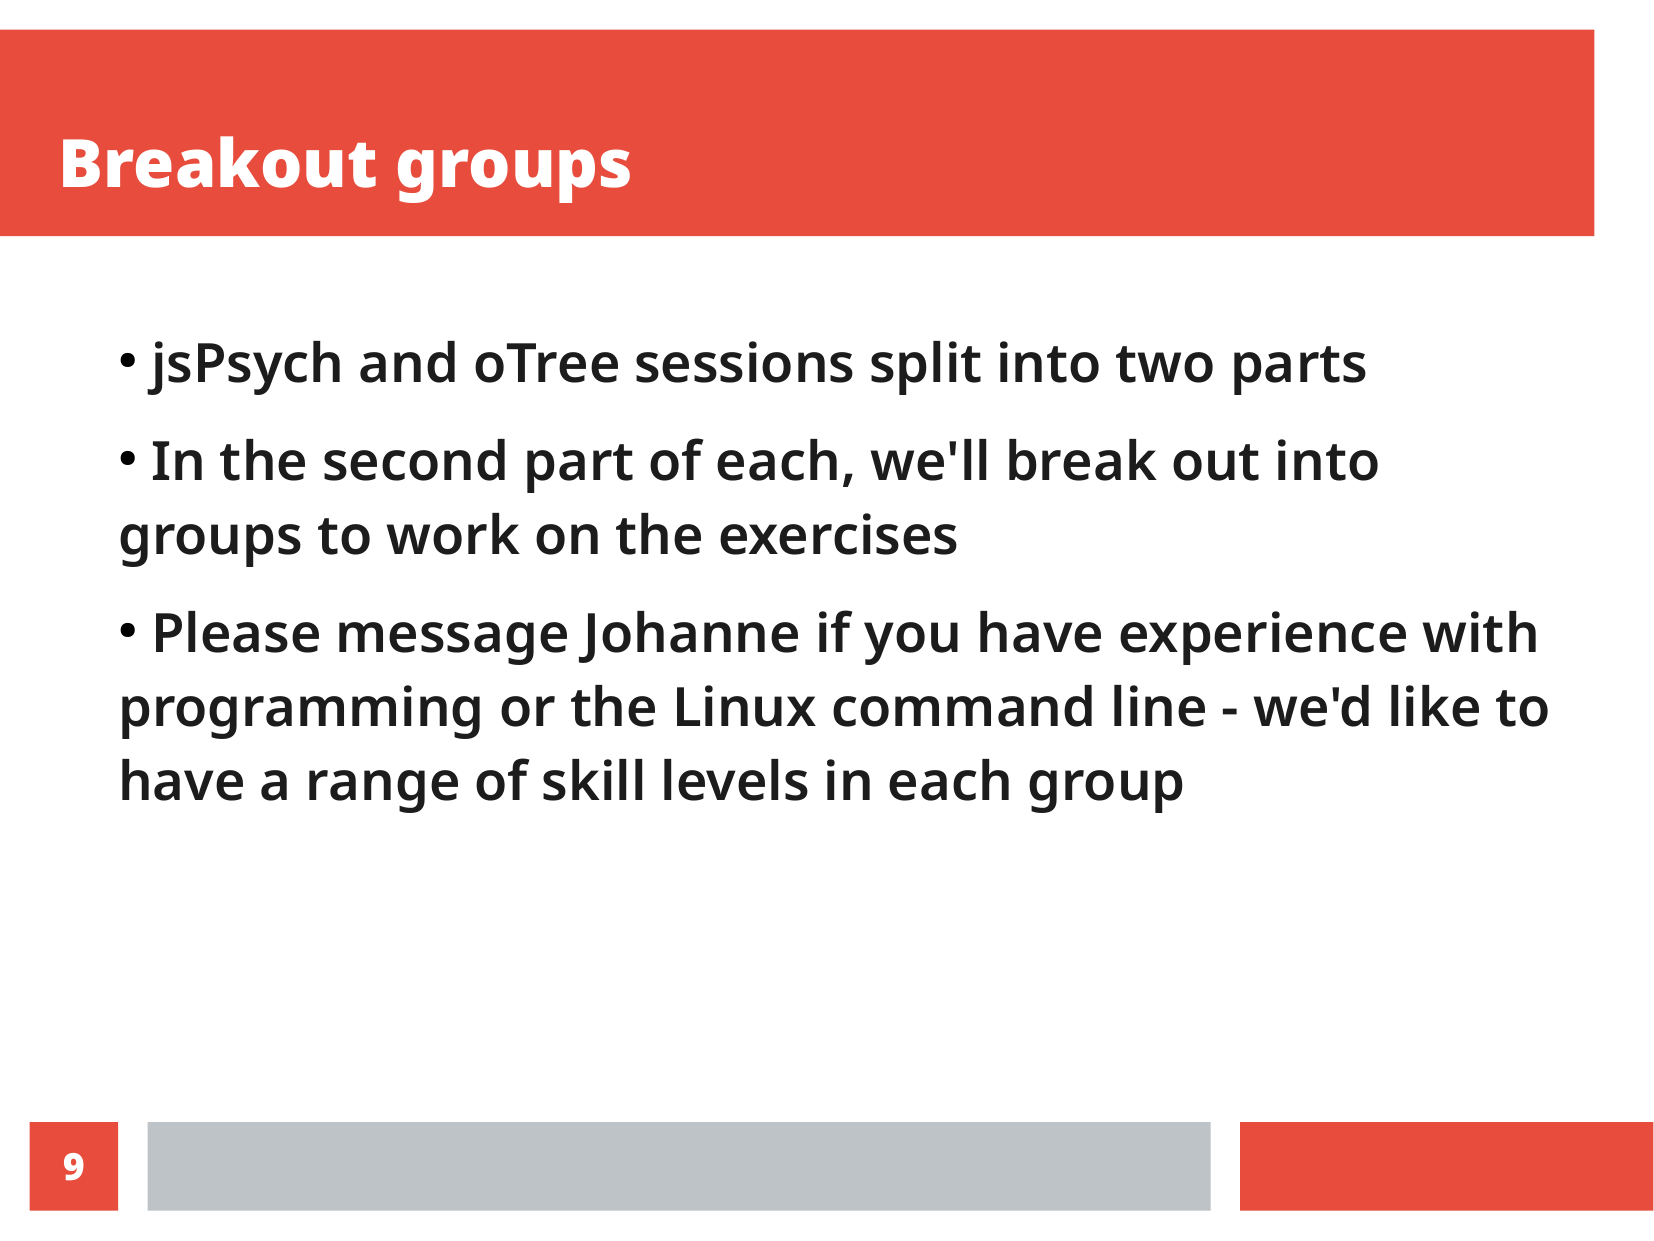

# Breakout groups
 jsPsych and oTree sessions split into two parts
 In the second part of each, we'll break out into groups to work on the exercises
 Please message Johanne if you have experience with programming or the Linux command line - we'd like to have a range of skill levels in each group
9